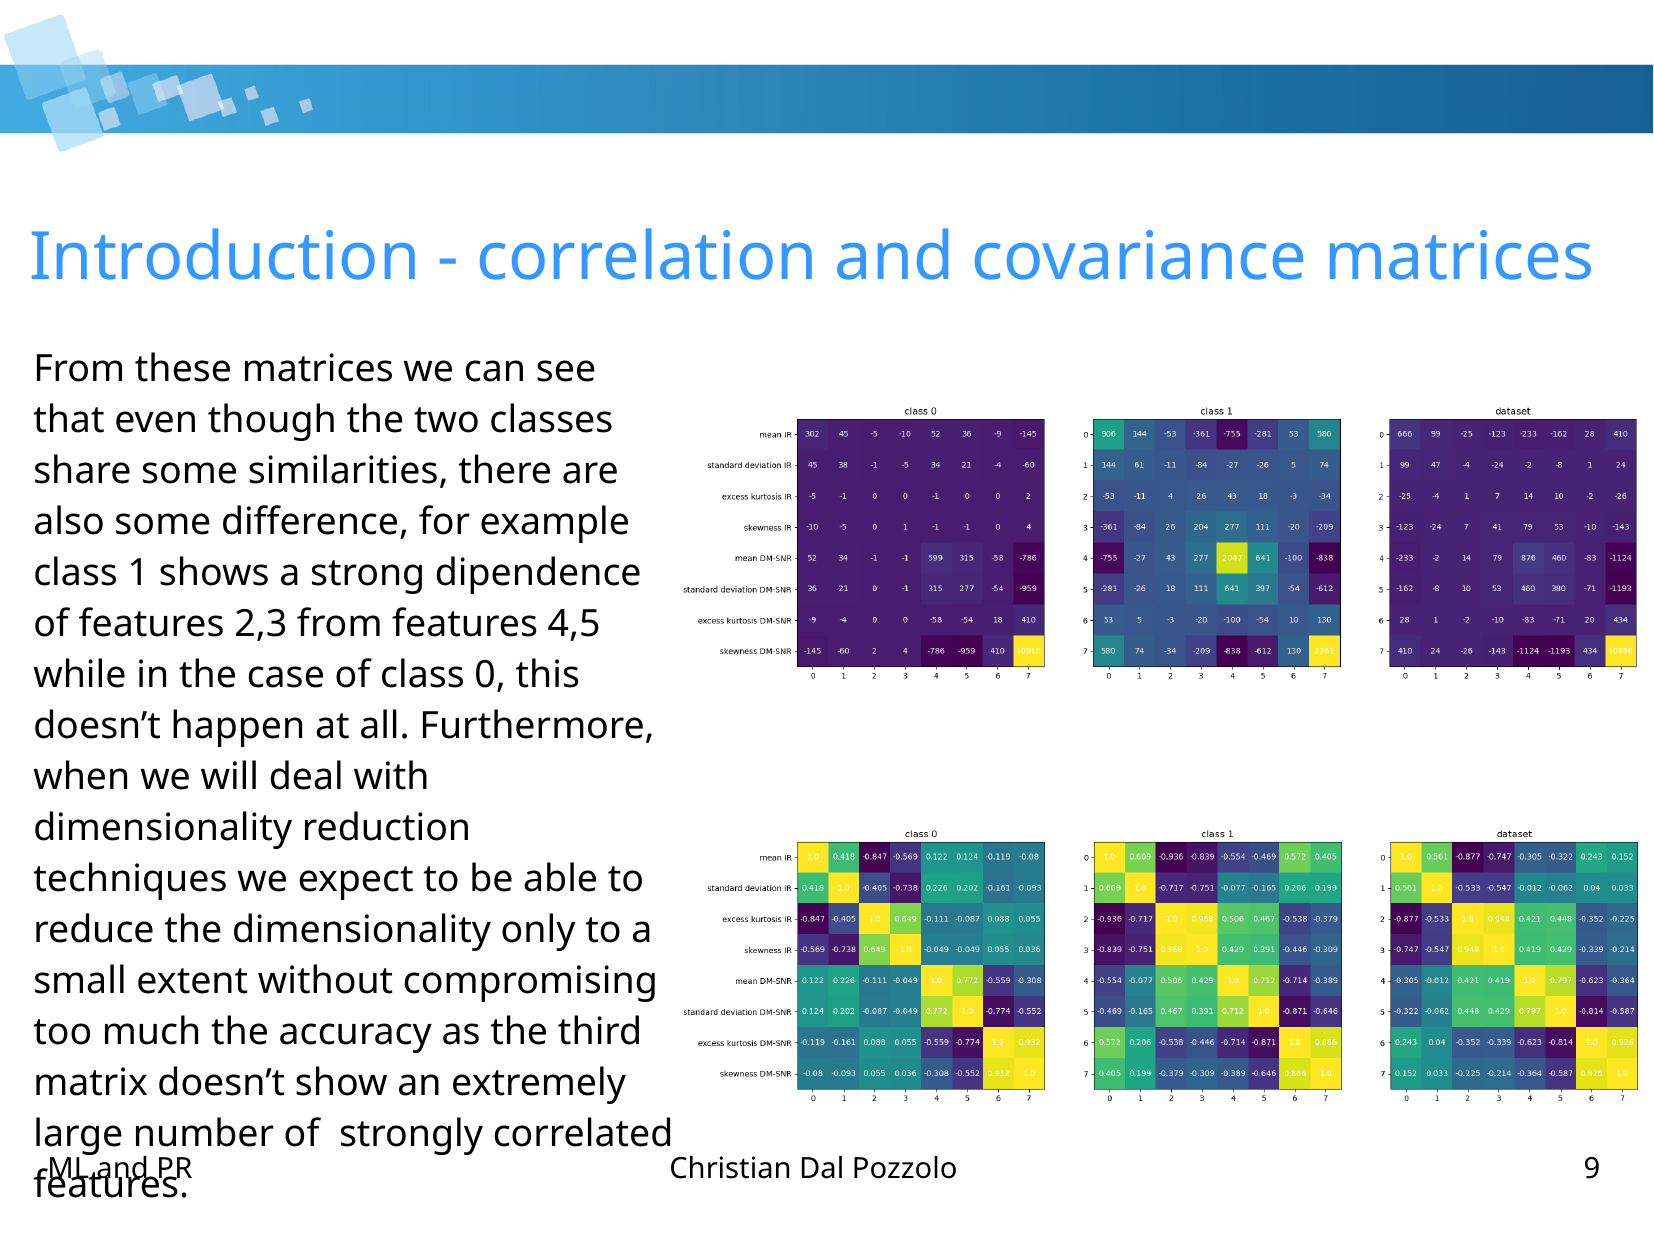

# Introduction - correlation and covariance matrices
From these matrices we can see that even though the two classes share some similarities, there are also some difference, for example class 1 shows a strong dipendence of features 2,3 from features 4,5 while in the case of class 0, this doesn’t happen at all. Furthermore, when we will deal with dimensionality reduction techniques we expect to be able to reduce the dimensionality only to a small extent without compromising too much the accuracy as the third matrix doesn’t show an extremely large number of strongly correlated features.
ML and PR
Christian Dal Pozzolo
9